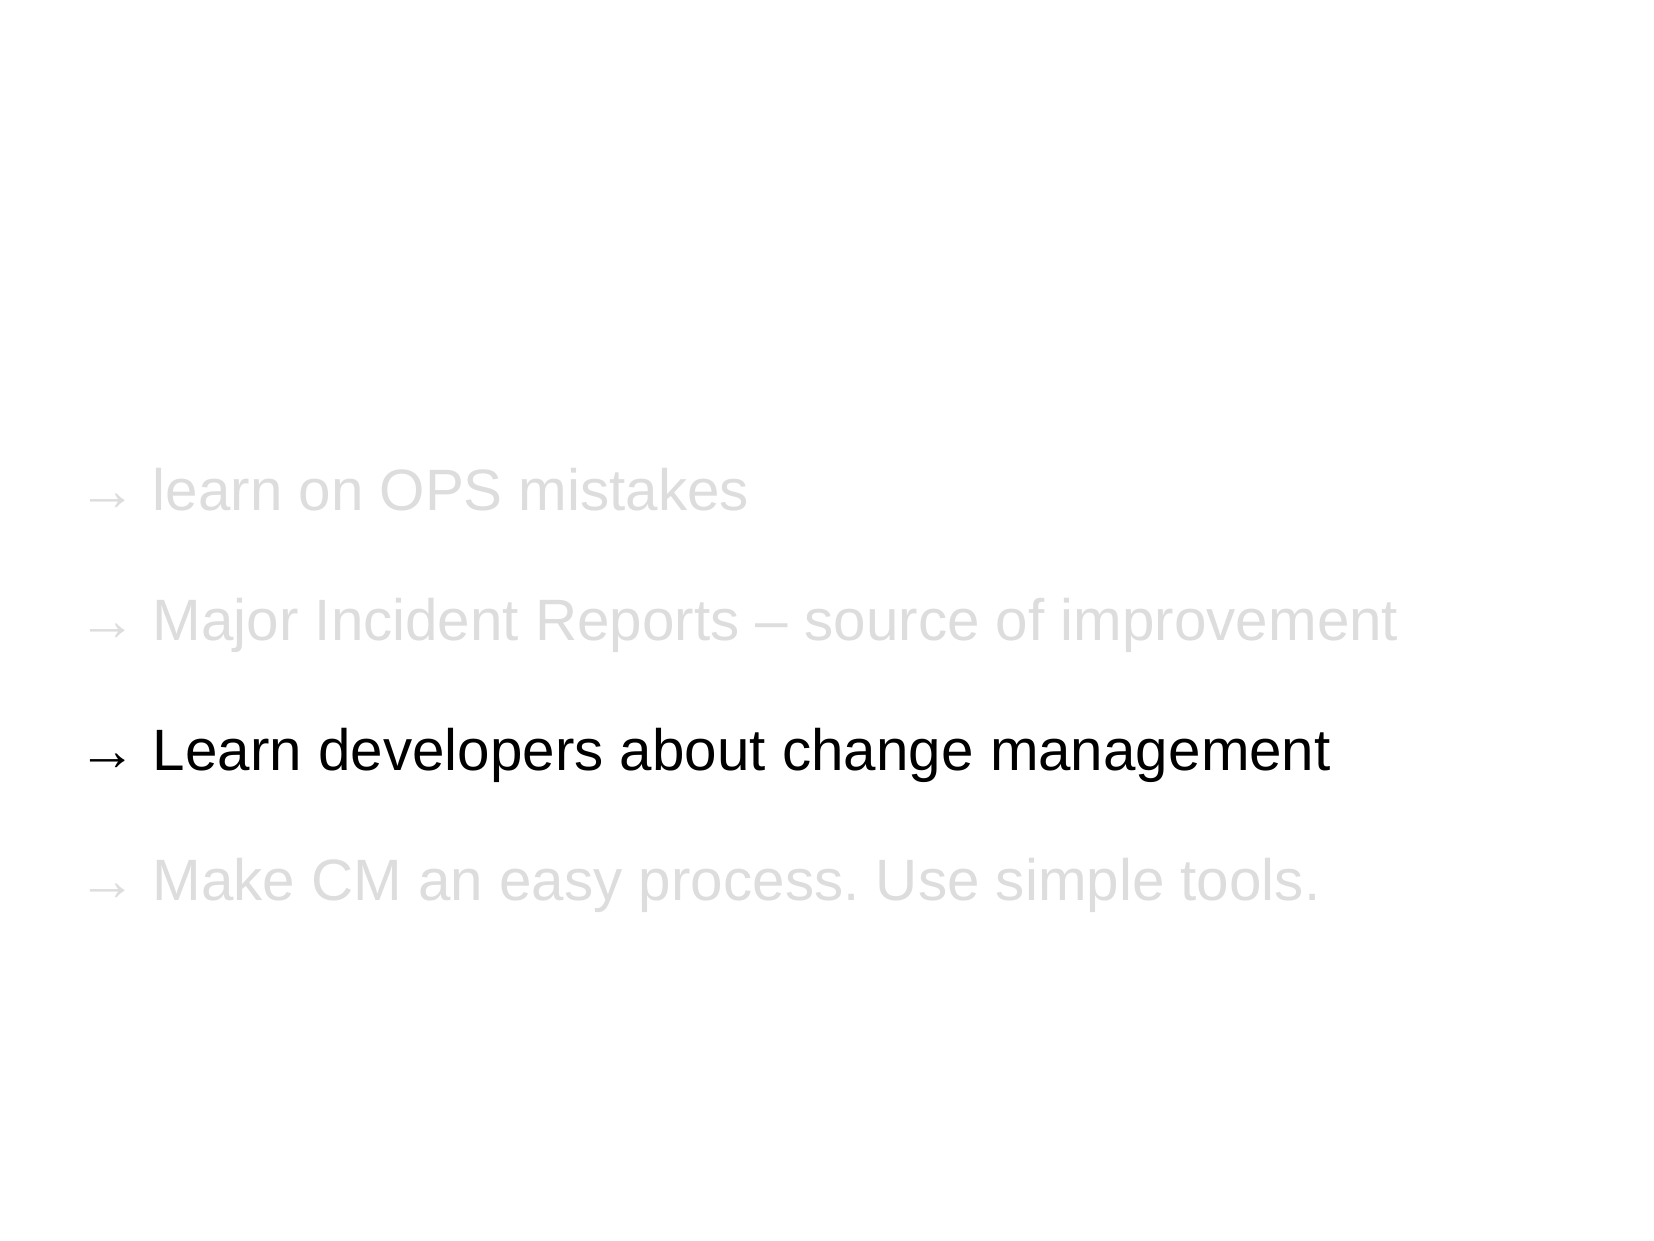

→ learn on OPS mistakes
→ Major Incident Reports – source of improvement
→ Learn developers about change management
→ Make CM an easy process. Use simple tools.